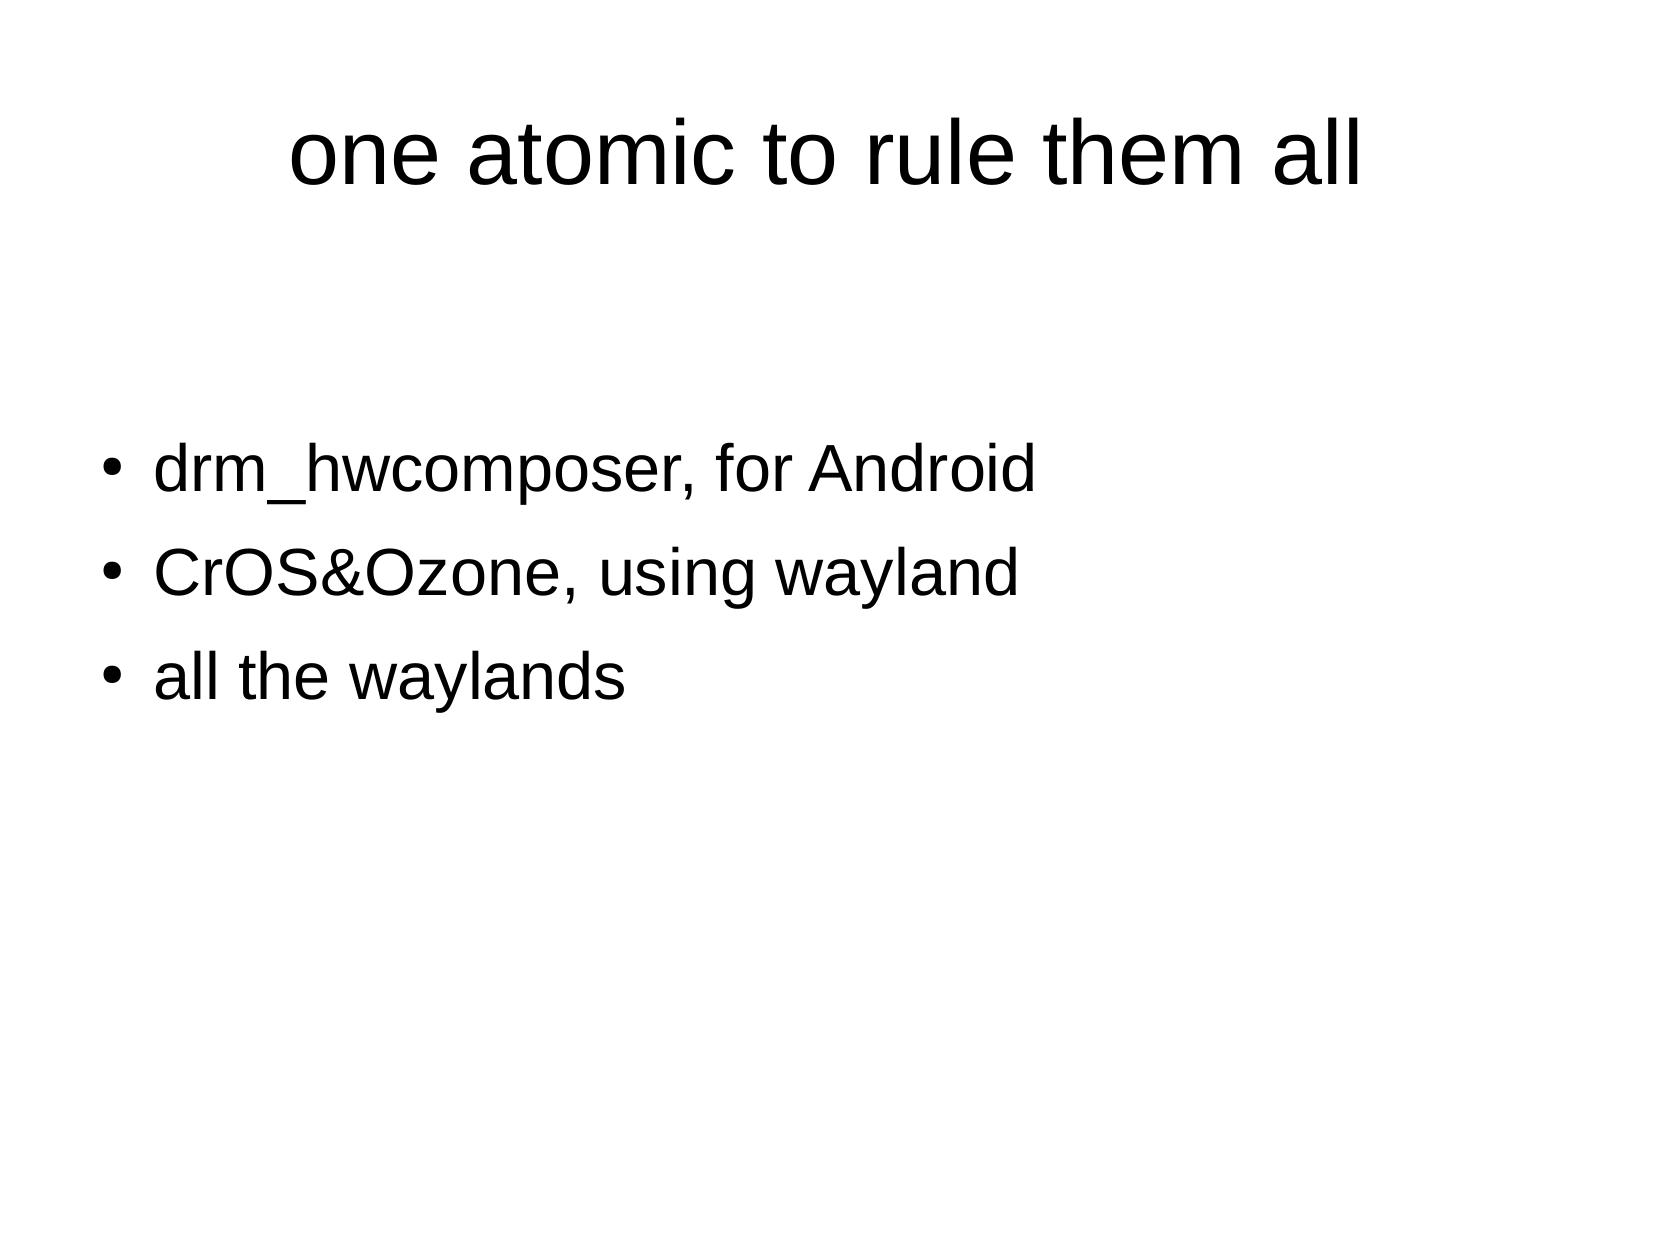

# one atomic to rule them all
drm_hwcomposer, for Android
CrOS&Ozone, using wayland
all the waylands